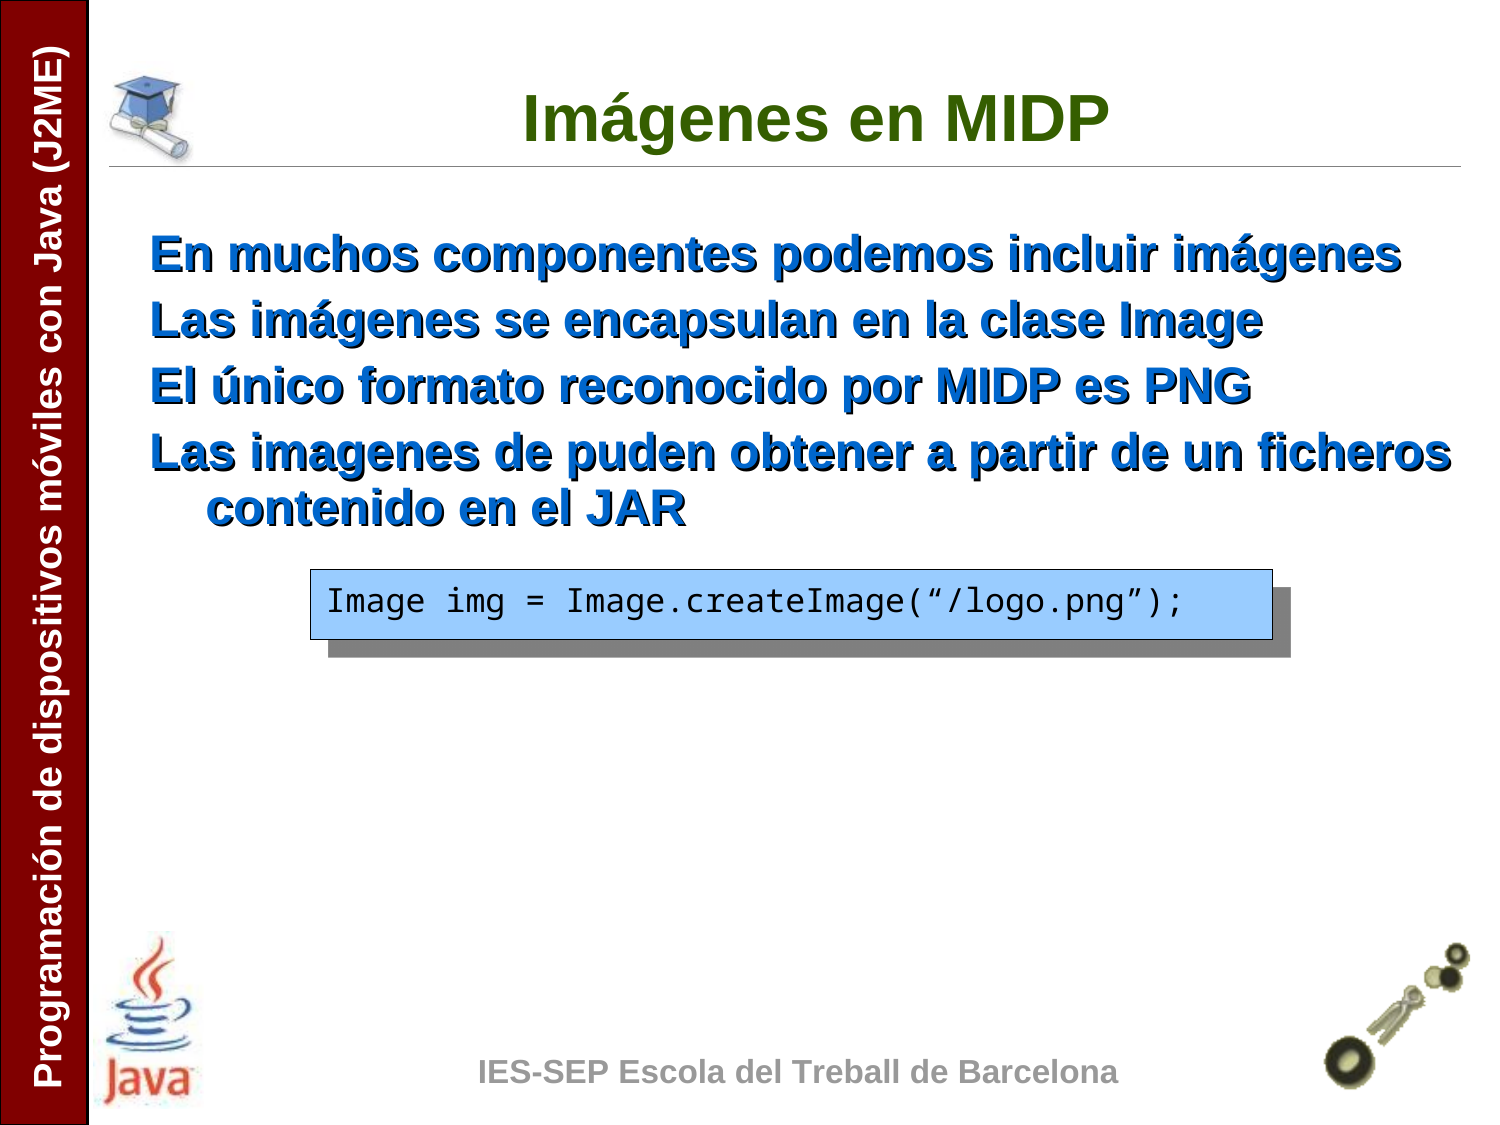

# Imágenes en MIDP
En muchos componentes podemos incluir imágenes
Las imágenes se encapsulan en la clase Image
El único formato reconocido por MIDP es PNG
Las imagenes de puden obtener a partir de un ficheros contenido en el JAR
Image img = Image.createImage(“/logo.png”);